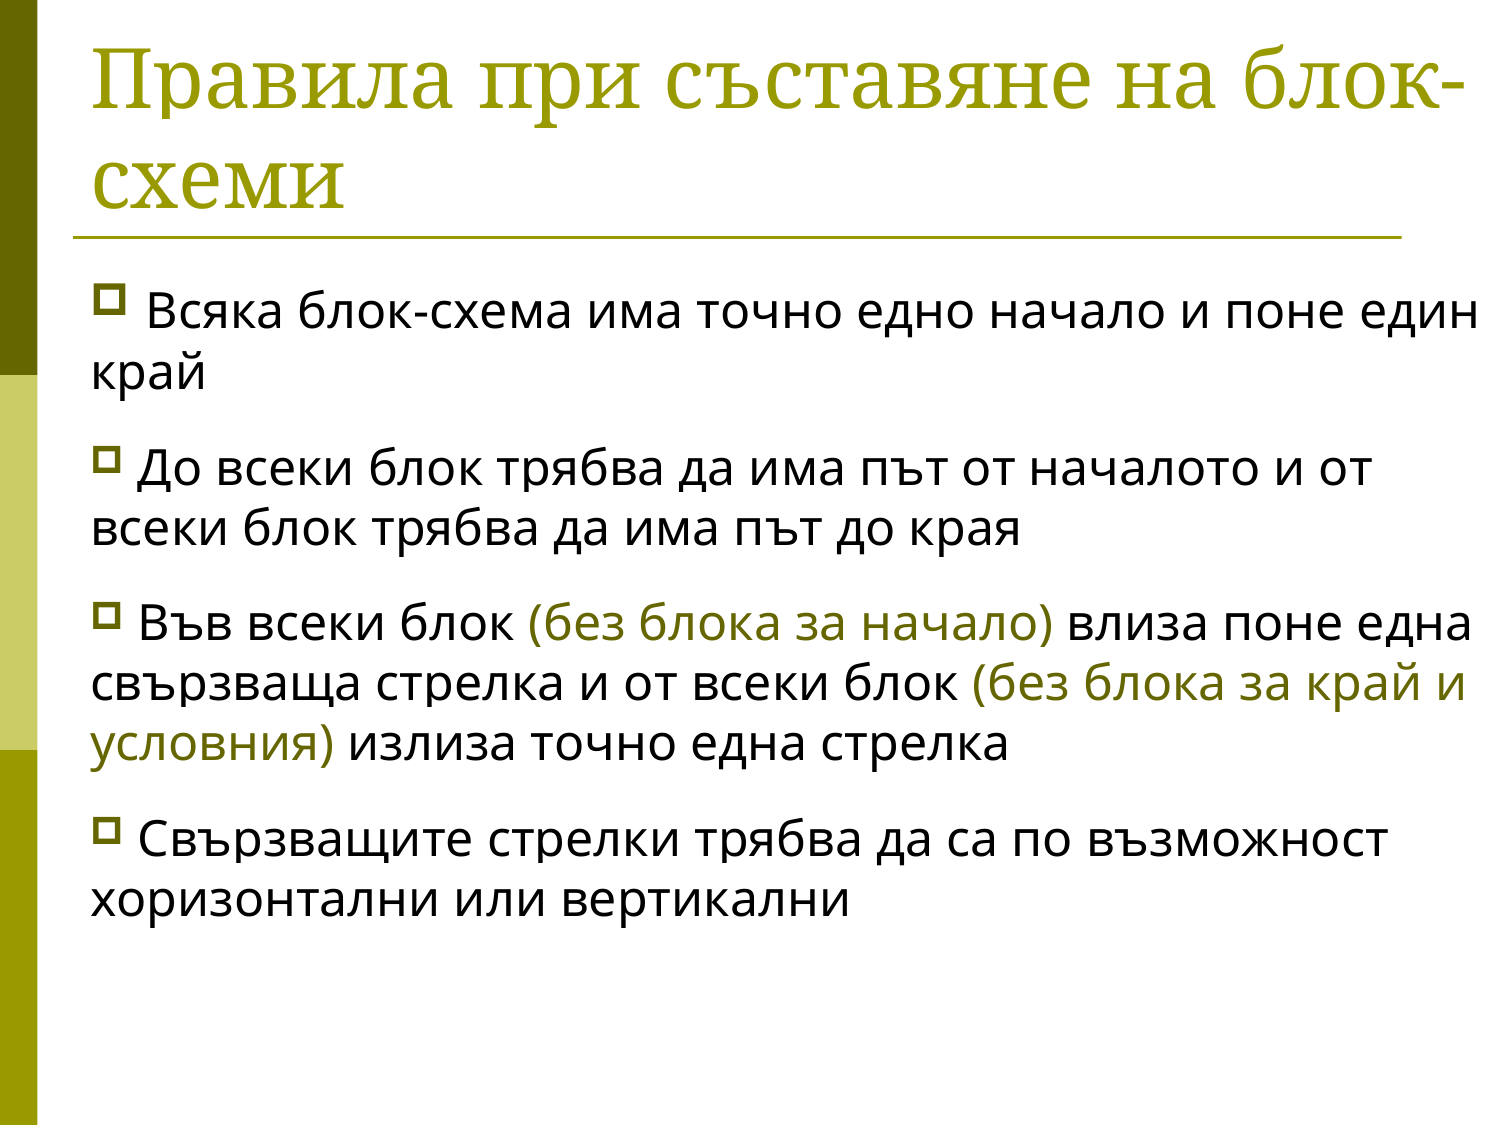

# Правила при съставяне на блок-схеми
 Всяка блок-схема има точно едно начало и поне един край
 До всеки блок трябва да има път от началото и от всеки блок трябва да има път до края
 Във всеки блок (без блока за начало) влиза поне една свързваща стрелка и от всеки блок (без блока за край и условния) излиза точно една стрелка
 Свързващите стрелки трябва да са по възможност хоризонтални или вертикални